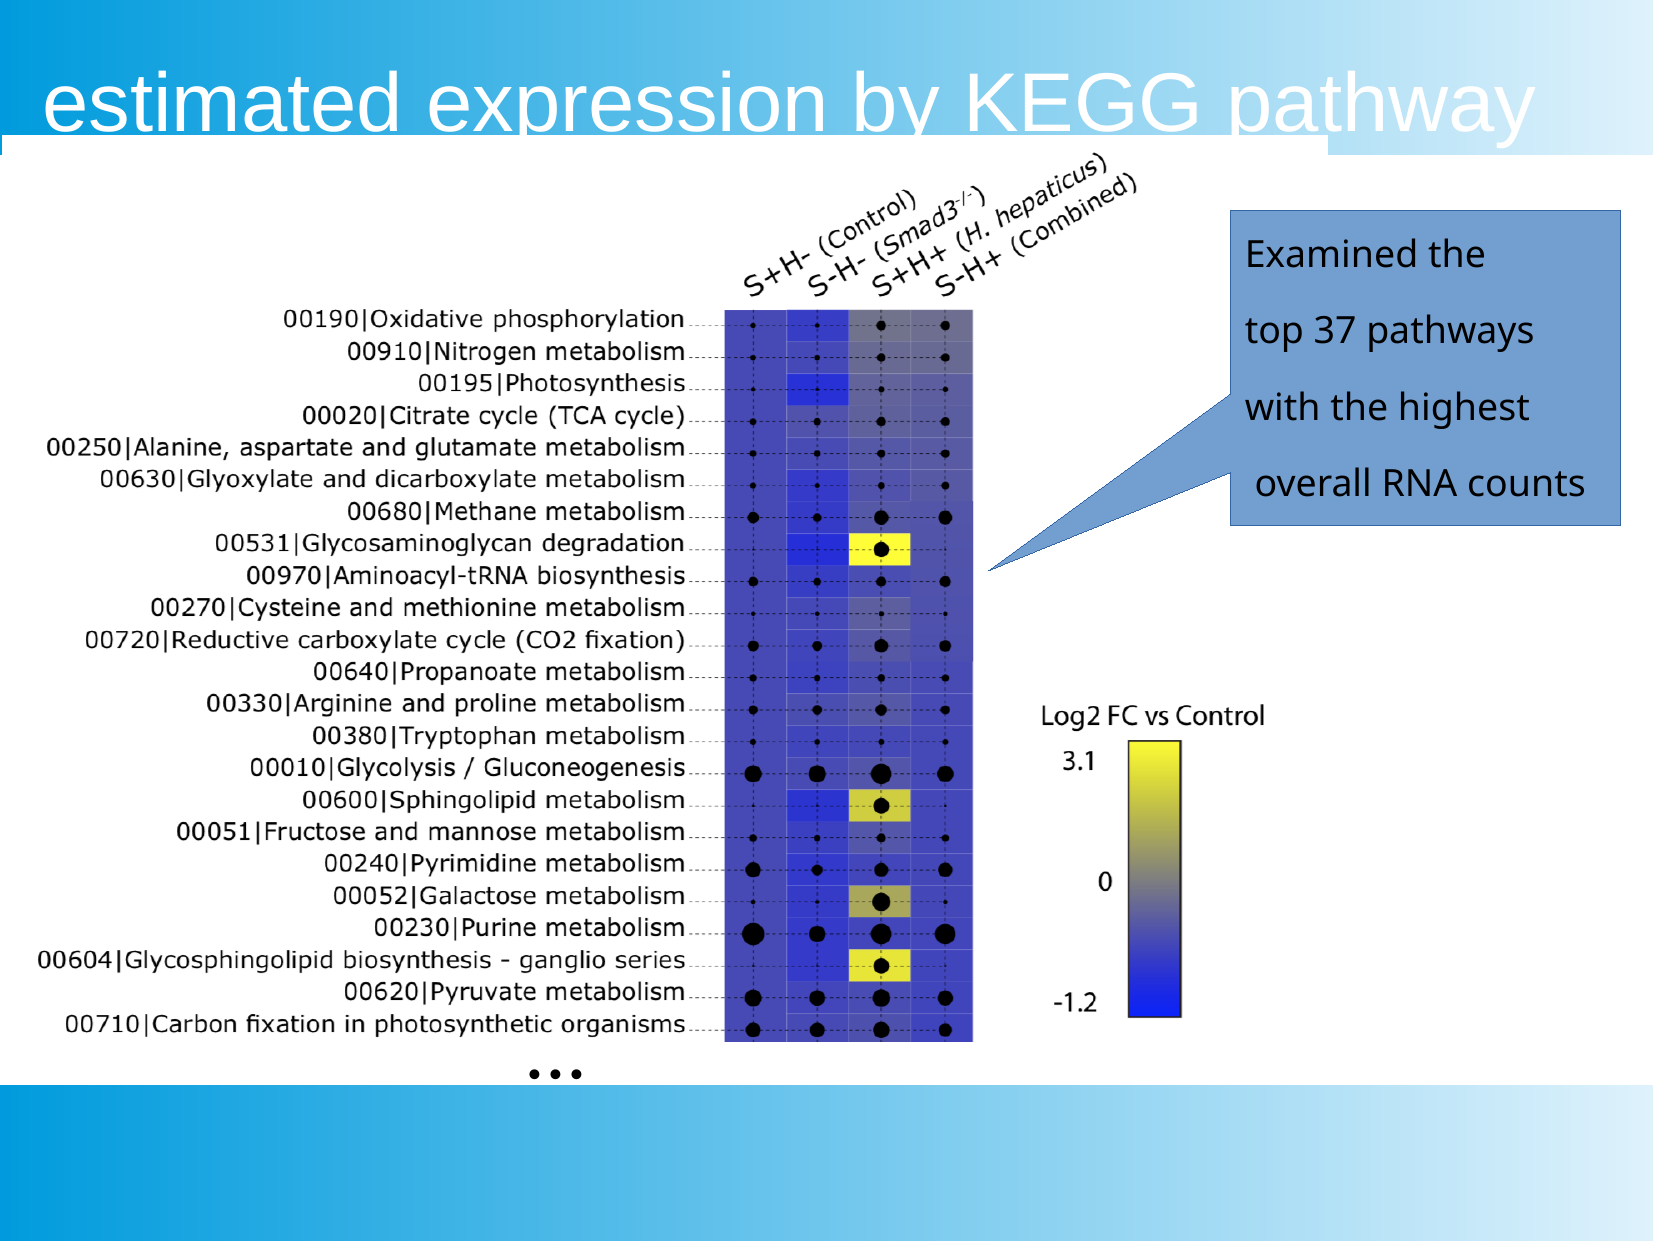

estimated expression by KEGG pathway
Examined the
top 37 pathways
with the highest
 overall RNA counts
...